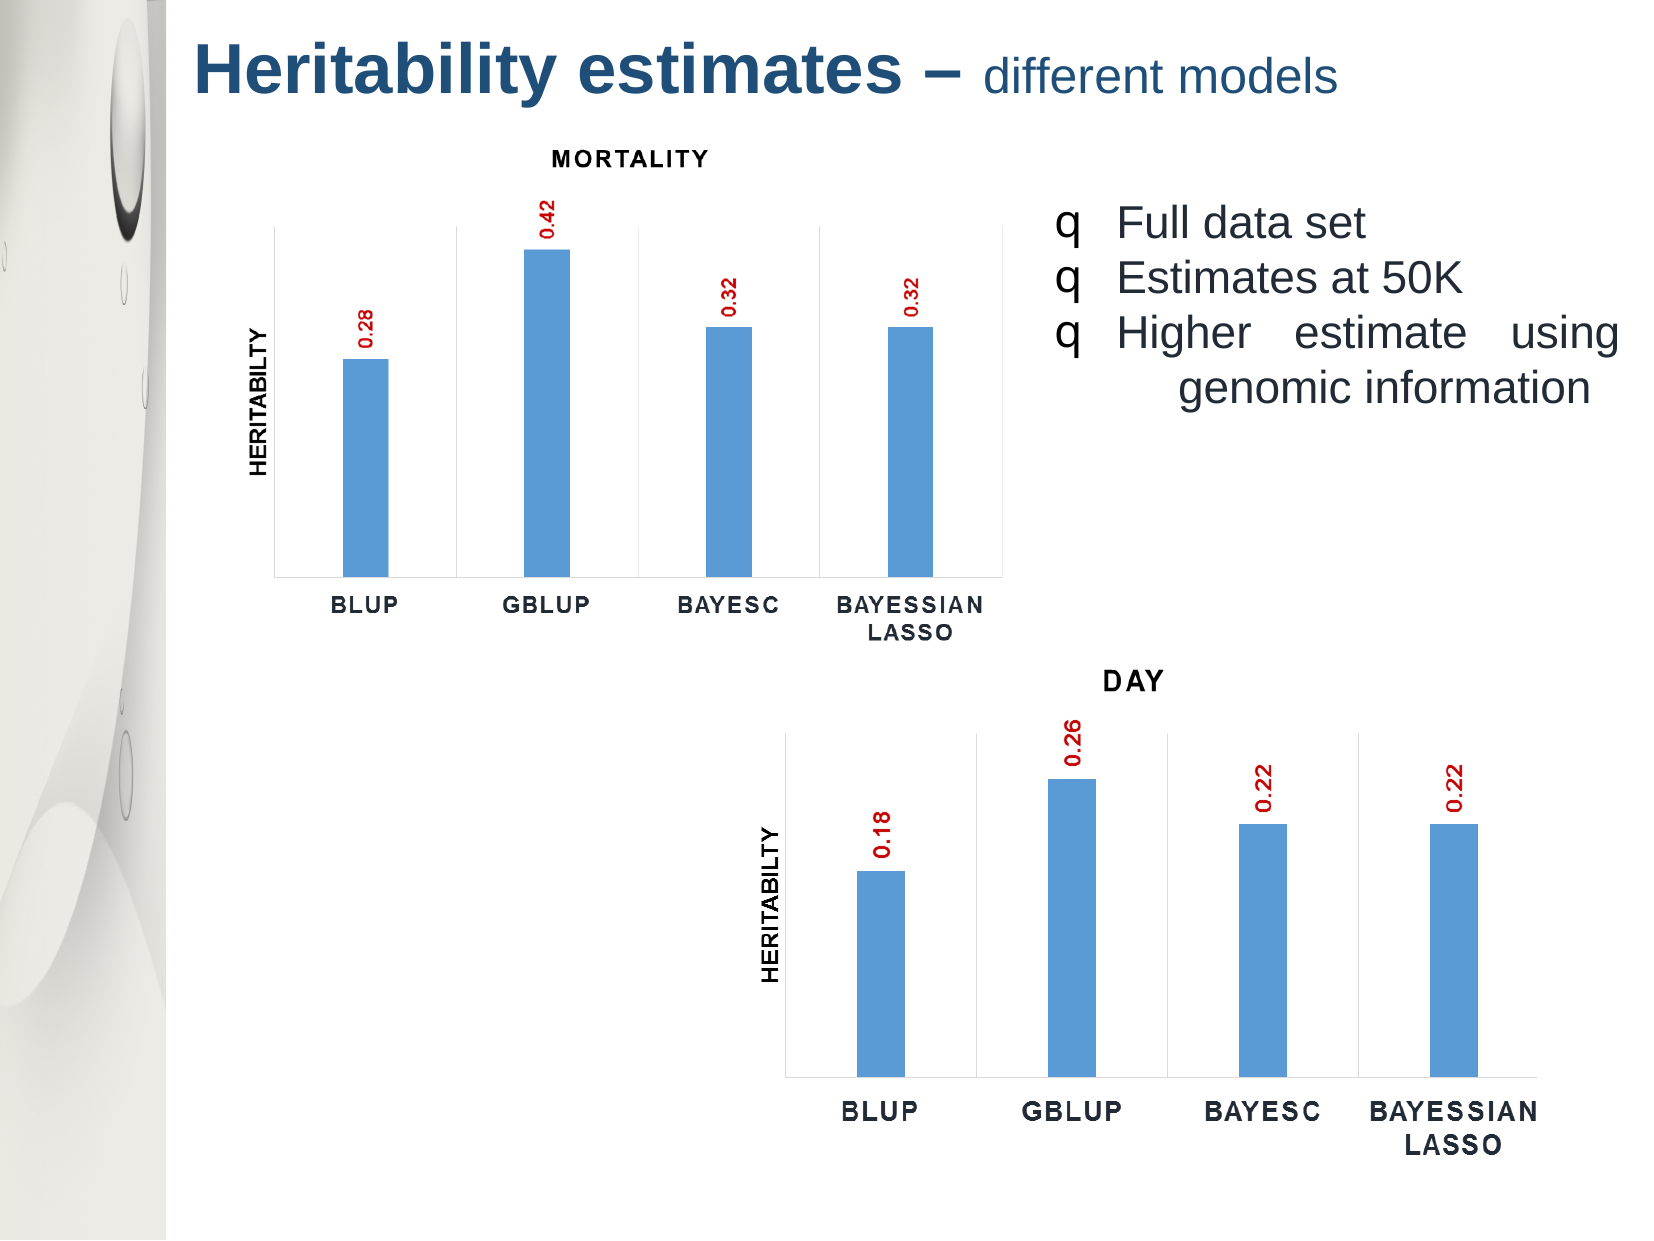

Heritability estimates – different models
Full data set
Estimates at 50K
Higher estimate using genomic information